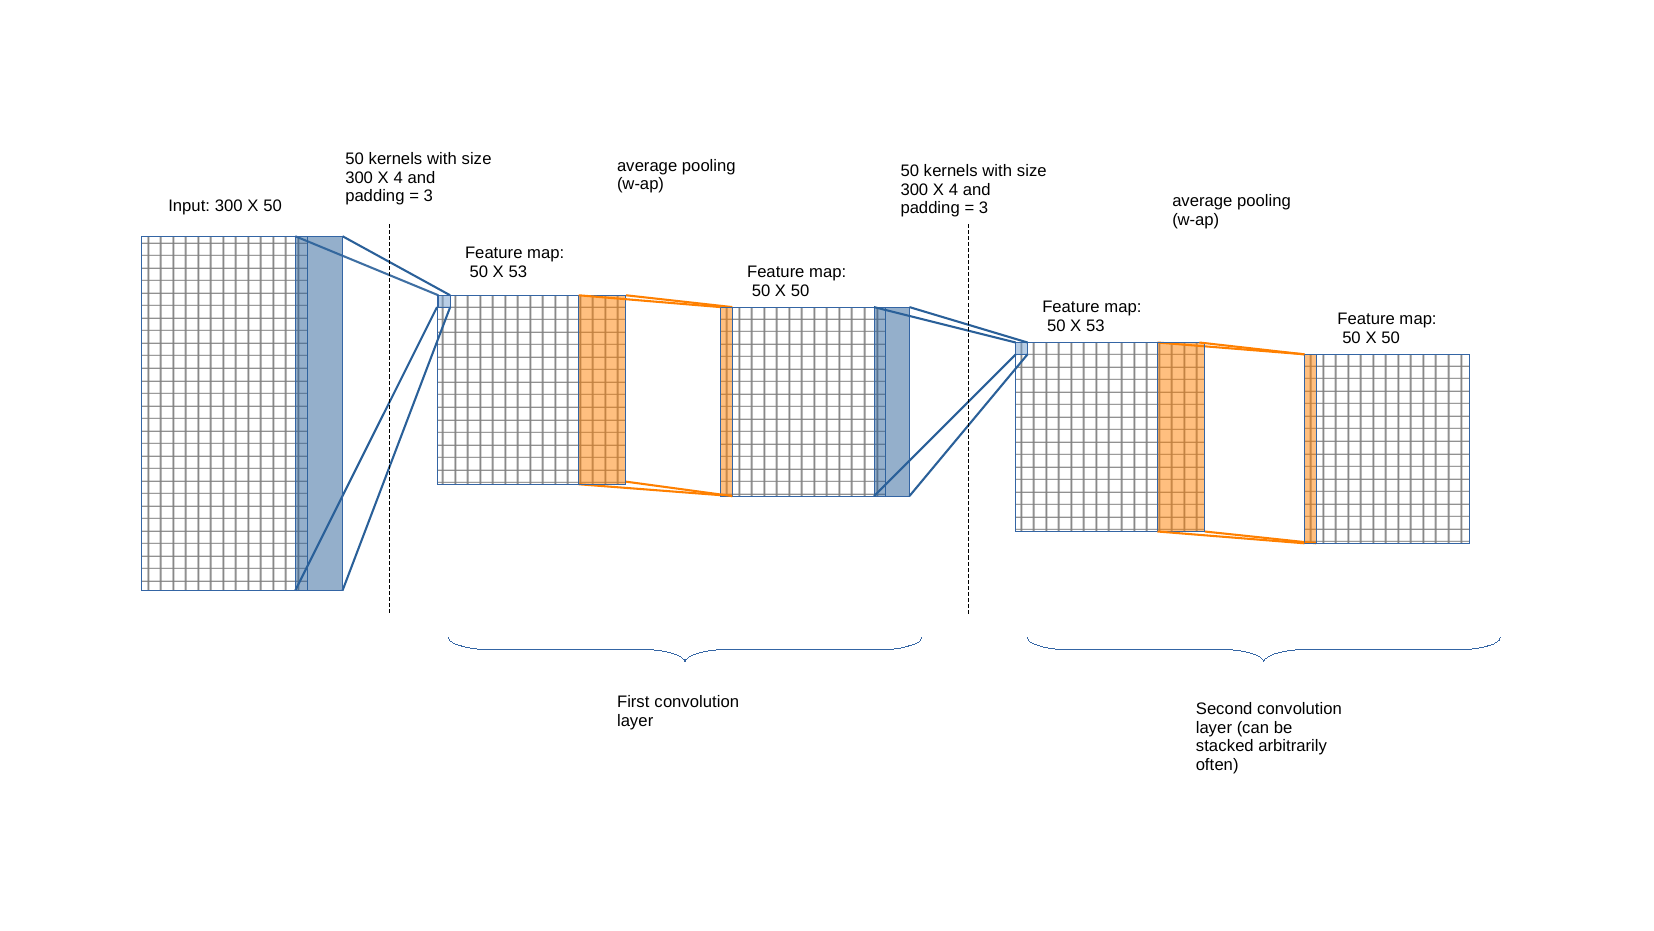

50 kernels with size 300 X 4 and padding = 3
average pooling
(w-ap)
50 kernels with size 300 X 4 and padding = 3
average pooling
(w-ap)
Input: 300 X 50
Feature map:
 50 X 53
Feature map:
 50 X 50
Feature map:
 50 X 53
Feature map:
 50 X 50
First convolution layer
Second convolution layer (can be stacked arbitrarily often)